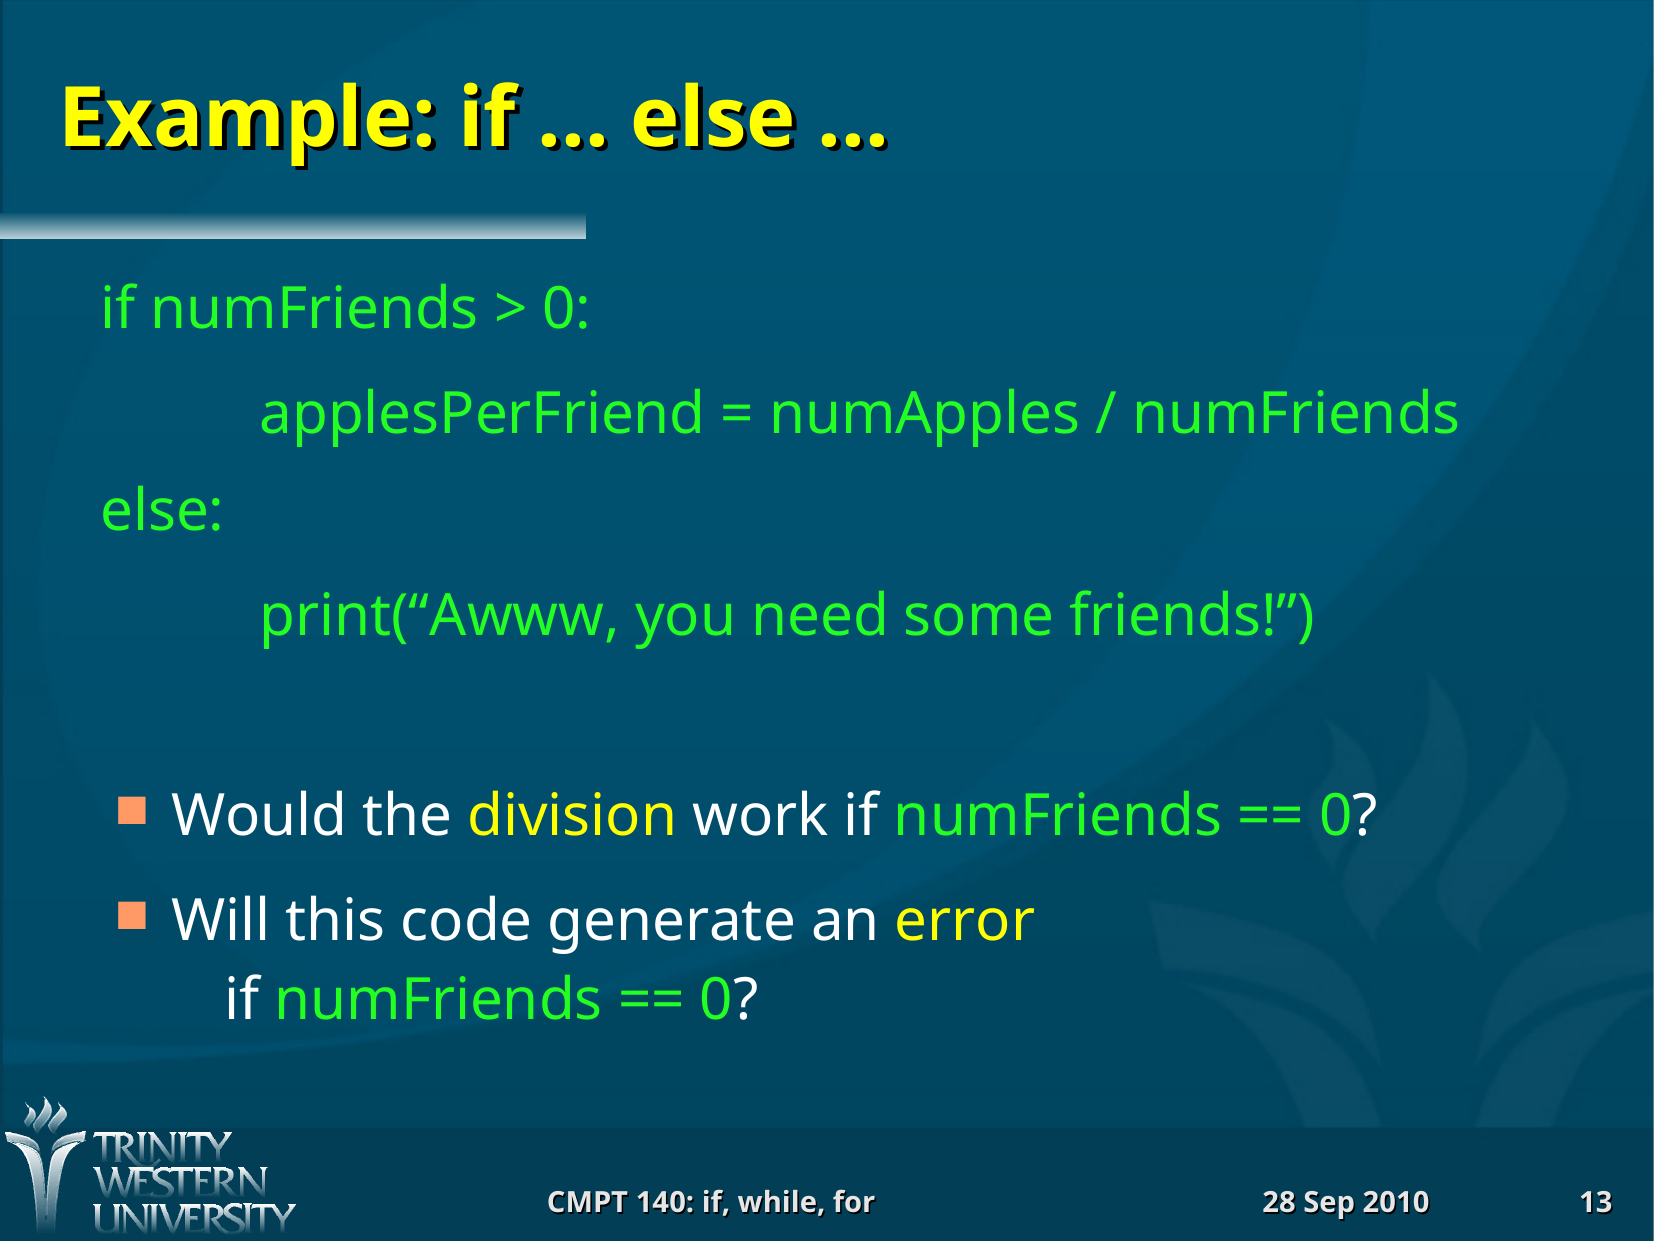

# Example: if ... else ...
if numFriends > 0:
applesPerFriend = numApples / numFriends
else:
print(“Awww, you need some friends!”)
Would the division work if numFriends == 0?
Will this code generate an error
if numFriends == 0?
CMPT 140: if, while, for
28 Sep 2010
13